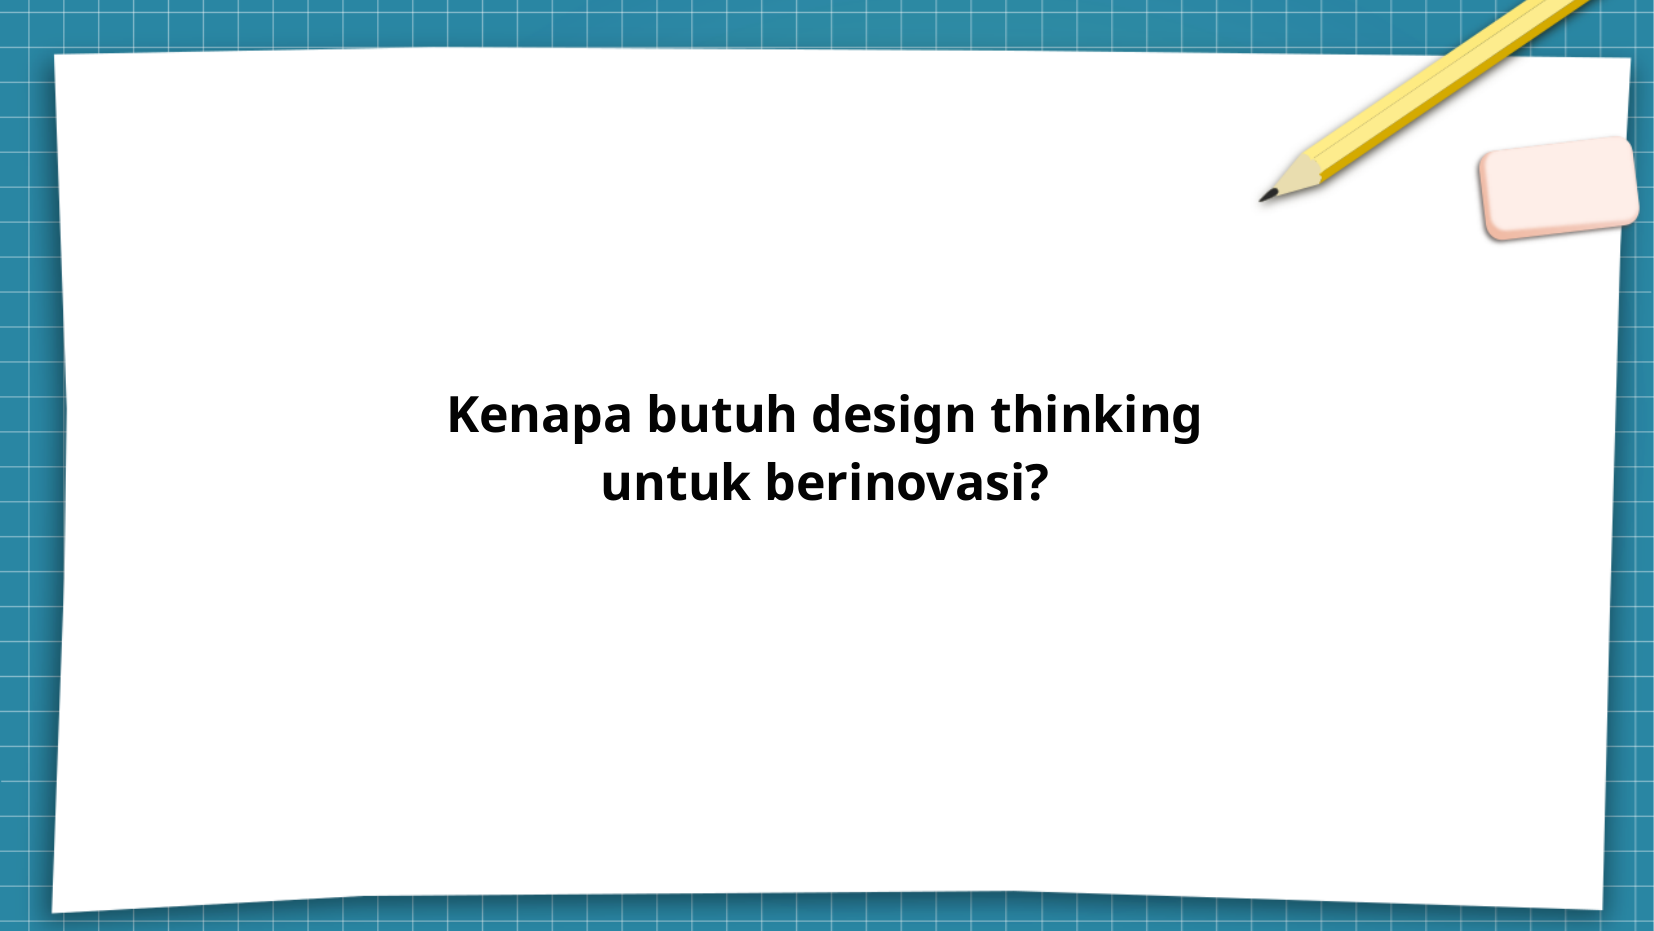

# Kenapa butuh design thinking untuk berinovasi?